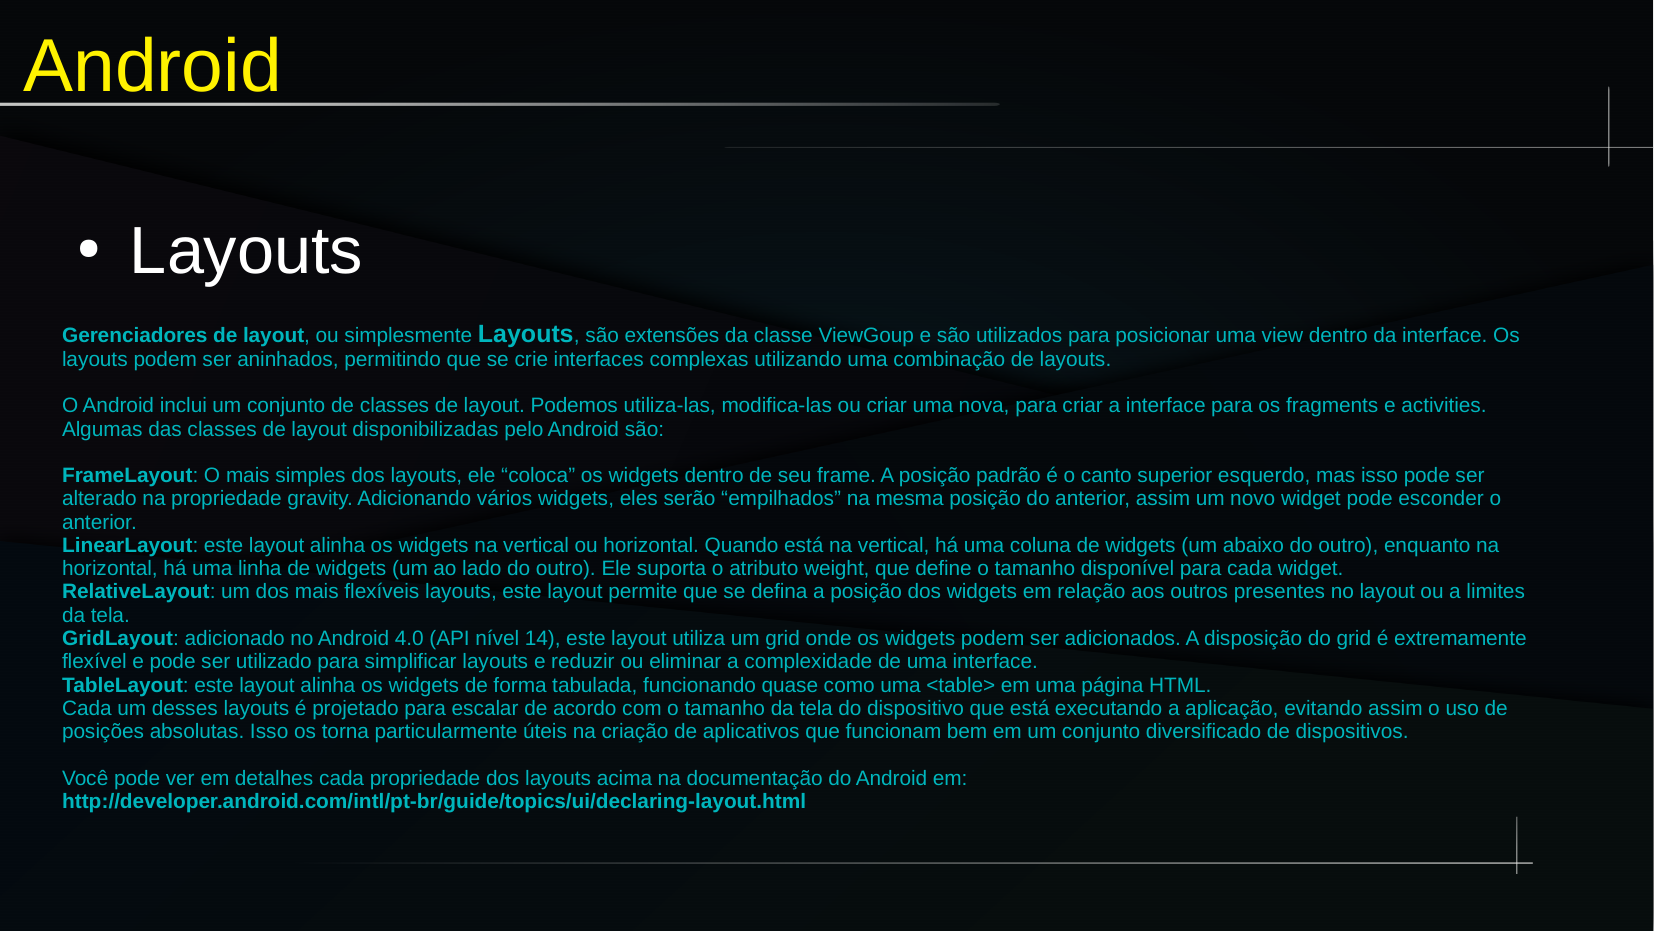

# Android
Layouts
Gerenciadores de layout, ou simplesmente Layouts, são extensões da classe ViewGoup e são utilizados para posicionar uma view dentro da interface. Os layouts podem ser aninhados, permitindo que se crie interfaces complexas utilizando uma combinação de layouts.
O Android inclui um conjunto de classes de layout. Podemos utiliza-las, modifica-las ou criar uma nova, para criar a interface para os fragments e activities. Algumas das classes de layout disponibilizadas pelo Android são:
FrameLayout: O mais simples dos layouts, ele “coloca” os widgets dentro de seu frame. A posição padrão é o canto superior esquerdo, mas isso pode ser alterado na propriedade gravity. Adicionando vários widgets, eles serão “empilhados” na mesma posição do anterior, assim um novo widget pode esconder o anterior.
LinearLayout: este layout alinha os widgets na vertical ou horizontal. Quando está na vertical, há uma coluna de widgets (um abaixo do outro), enquanto na horizontal, há uma linha de widgets (um ao lado do outro). Ele suporta o atributo weight, que define o tamanho disponível para cada widget.
RelativeLayout: um dos mais flexíveis layouts, este layout permite que se defina a posição dos widgets em relação aos outros presentes no layout ou a limites da tela.
GridLayout: adicionado no Android 4.0 (API nível 14), este layout utiliza um grid onde os widgets podem ser adicionados. A disposição do grid é extremamente flexível e pode ser utilizado para simplificar layouts e reduzir ou eliminar a complexidade de uma interface.
TableLayout: este layout alinha os widgets de forma tabulada, funcionando quase como uma <table> em uma página HTML.
Cada um desses layouts é projetado para escalar de acordo com o tamanho da tela do dispositivo que está executando a aplicação, evitando assim o uso de posições absolutas. Isso os torna particularmente úteis na criação de aplicativos que funcionam bem em um conjunto diversificado de dispositivos.
Você pode ver em detalhes cada propriedade dos layouts acima na documentação do Android em: http://developer.android.com/intl/pt-br/guide/topics/ui/declaring-layout.html